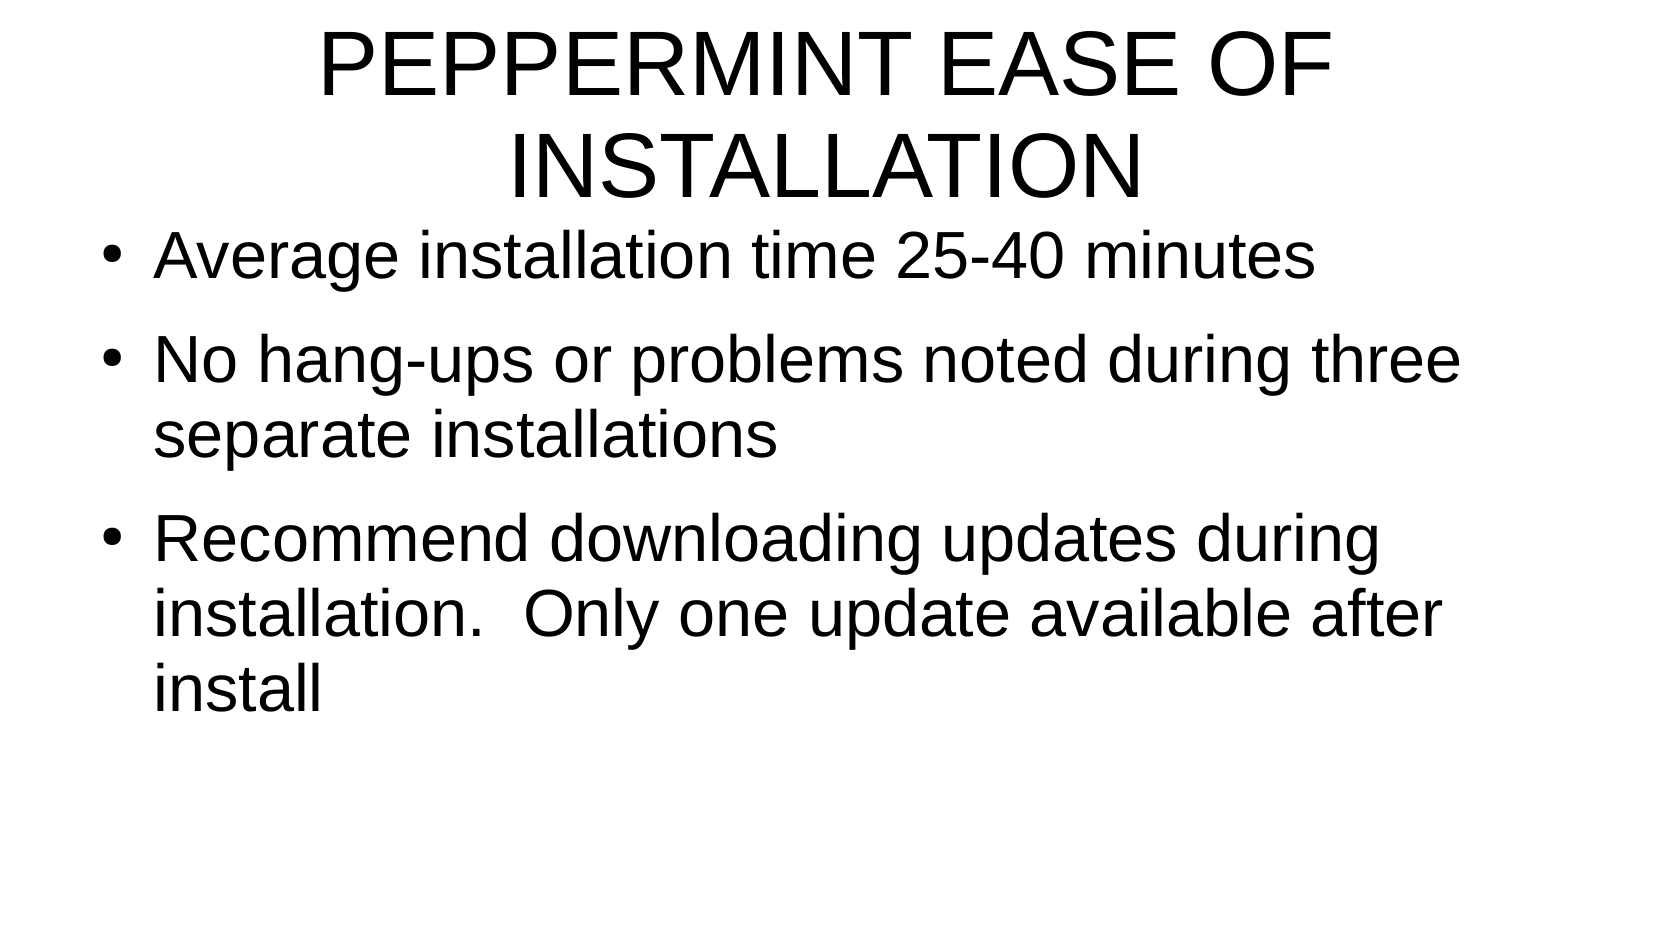

# PEPPERMINT EASE OF INSTALLATION
Average installation time 25-40 minutes
No hang-ups or problems noted during three separate installations
Recommend downloading updates during installation. Only one update available after install